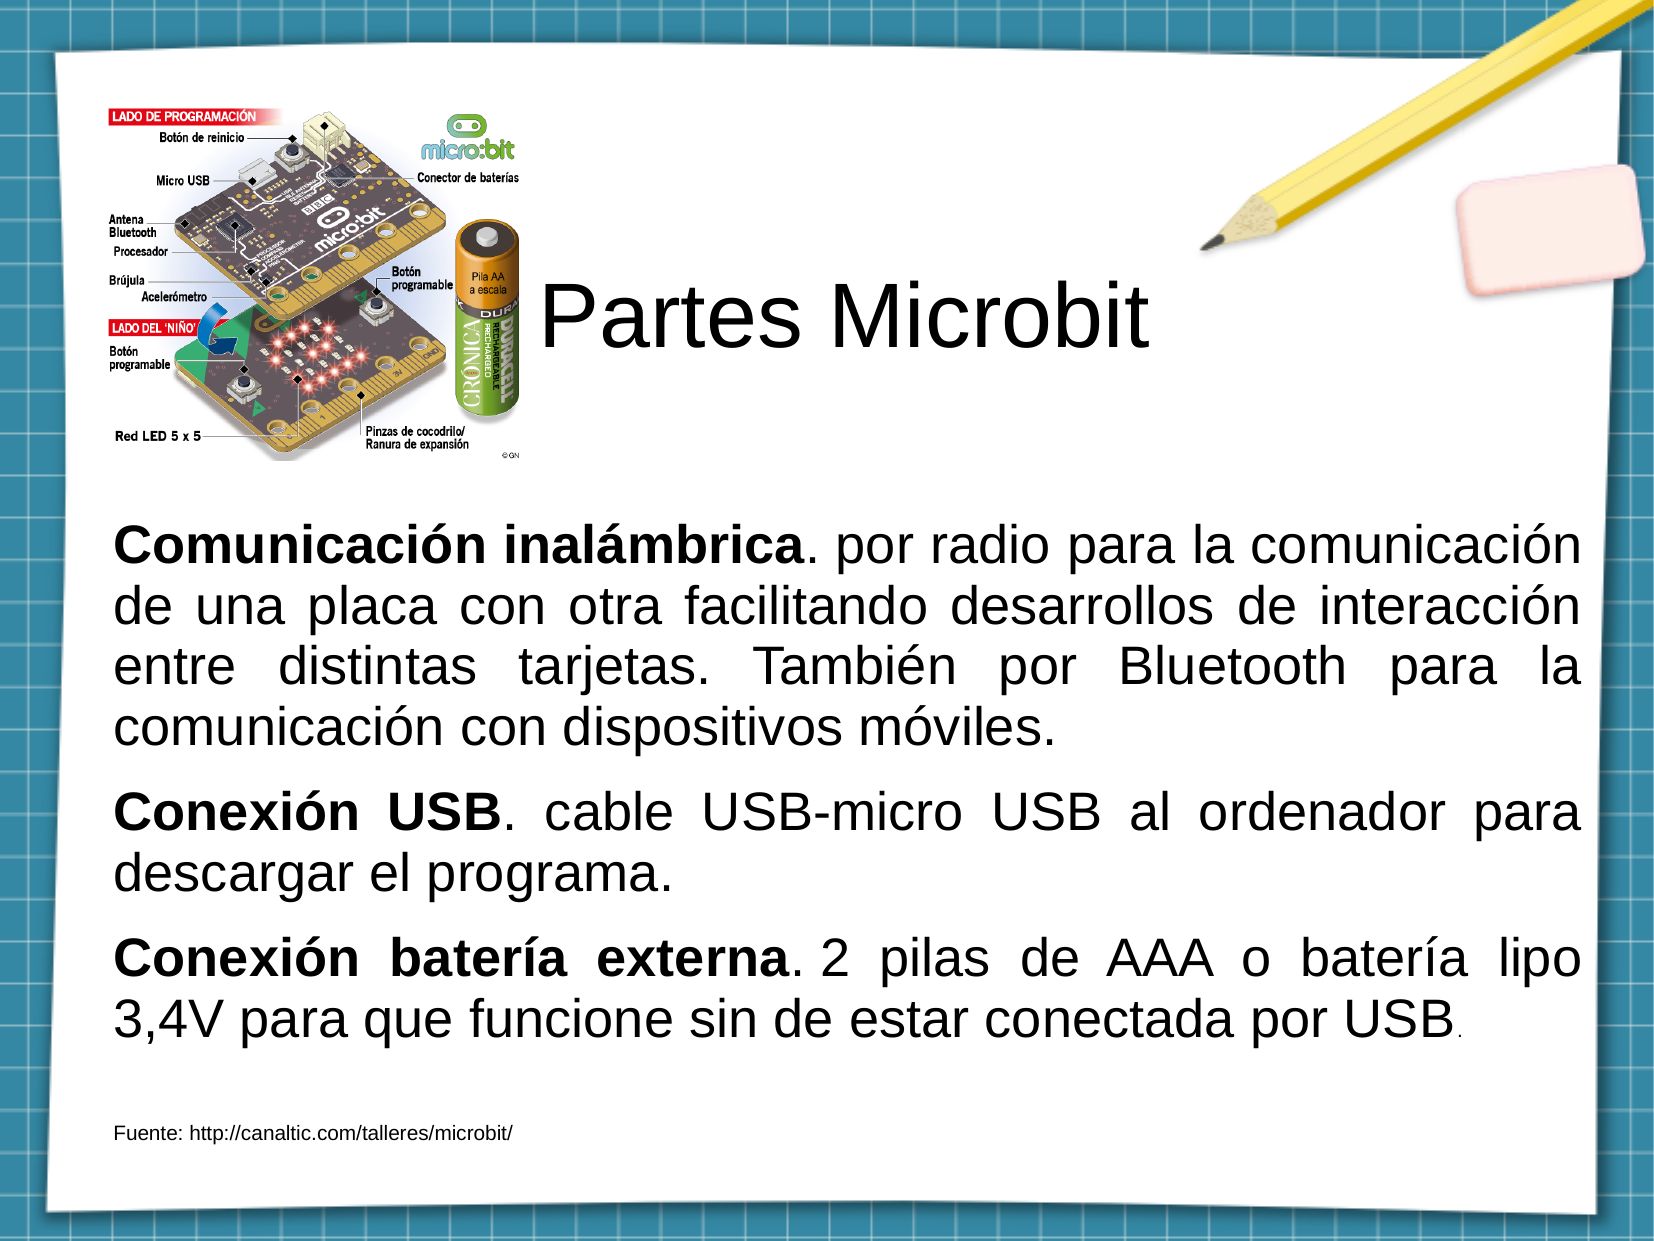

# Partes Microbit
Comunicación inalámbrica. por radio para la comunicación de una placa con otra facilitando desarrollos de interacción entre distintas tarjetas. También por Bluetooth para la comunicación con dispositivos móviles.
Conexión USB. cable USB-micro USB al ordenador para descargar el programa.
Conexión batería externa. 2 pilas de AAA o batería lipo 3,4V para que funcione sin de estar conectada por USB.
Fuente: http://canaltic.com/talleres/microbit/